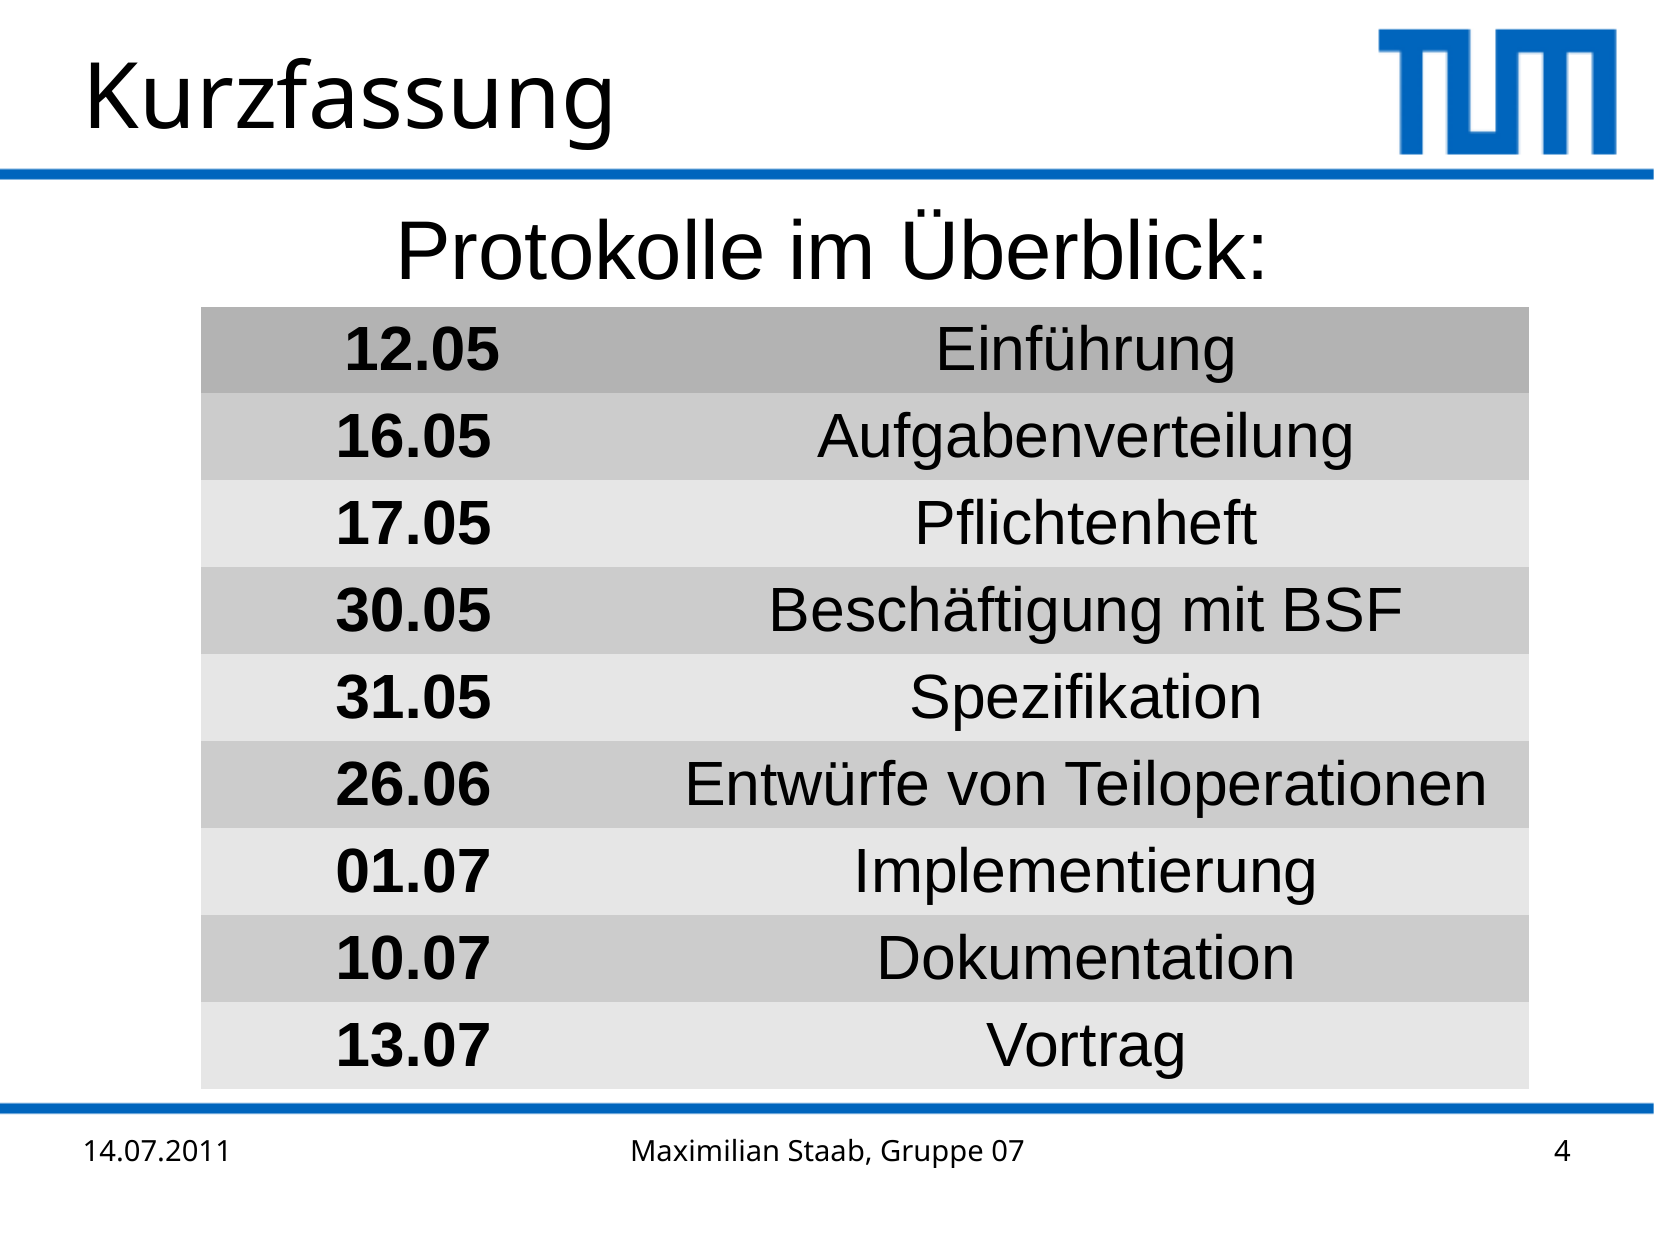

# Kurzfassung
Protokolle im Überblick:
| 12.05 | Einführung |
| --- | --- |
| 16.05 | Aufgabenverteilung |
| 17.05 | Pflichtenheft |
| 30.05 | Beschäftigung mit BSF |
| 31.05 | Spezifikation |
| 26.06 | Entwürfe von Teiloperationen |
| 01.07 | Implementierung |
| 10.07 | Dokumentation |
| 13.07 | Vortrag |
14.07.2011
Maximilian Staab, Gruppe 07
4